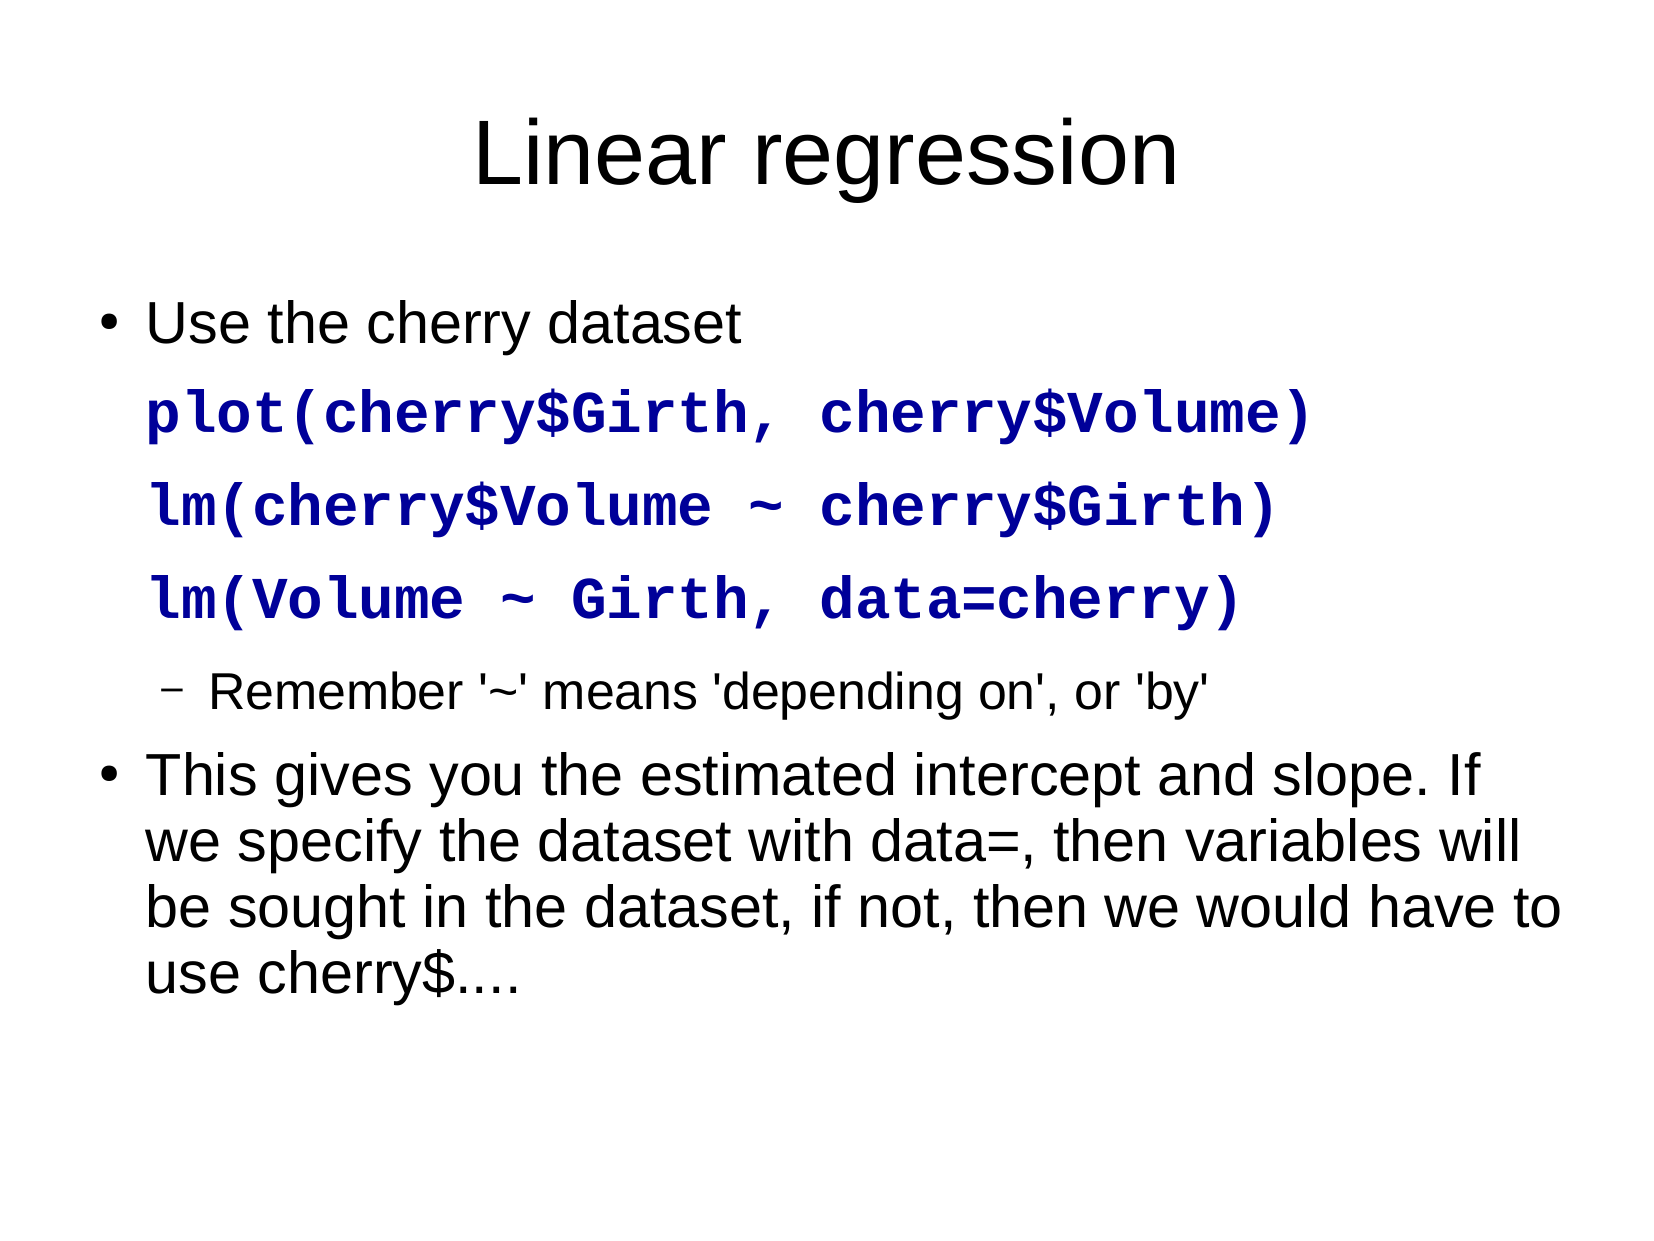

# Linear regression
Use the cherry dataset
plot(cherry$Girth, cherry$Volume)
lm(cherry$Volume ~ cherry$Girth)
lm(Volume ~ Girth, data=cherry)
Remember '~' means 'depending on', or 'by'
This gives you the estimated intercept and slope. If we specify the dataset with data=, then variables will be sought in the dataset, if not, then we would have to use cherry$....